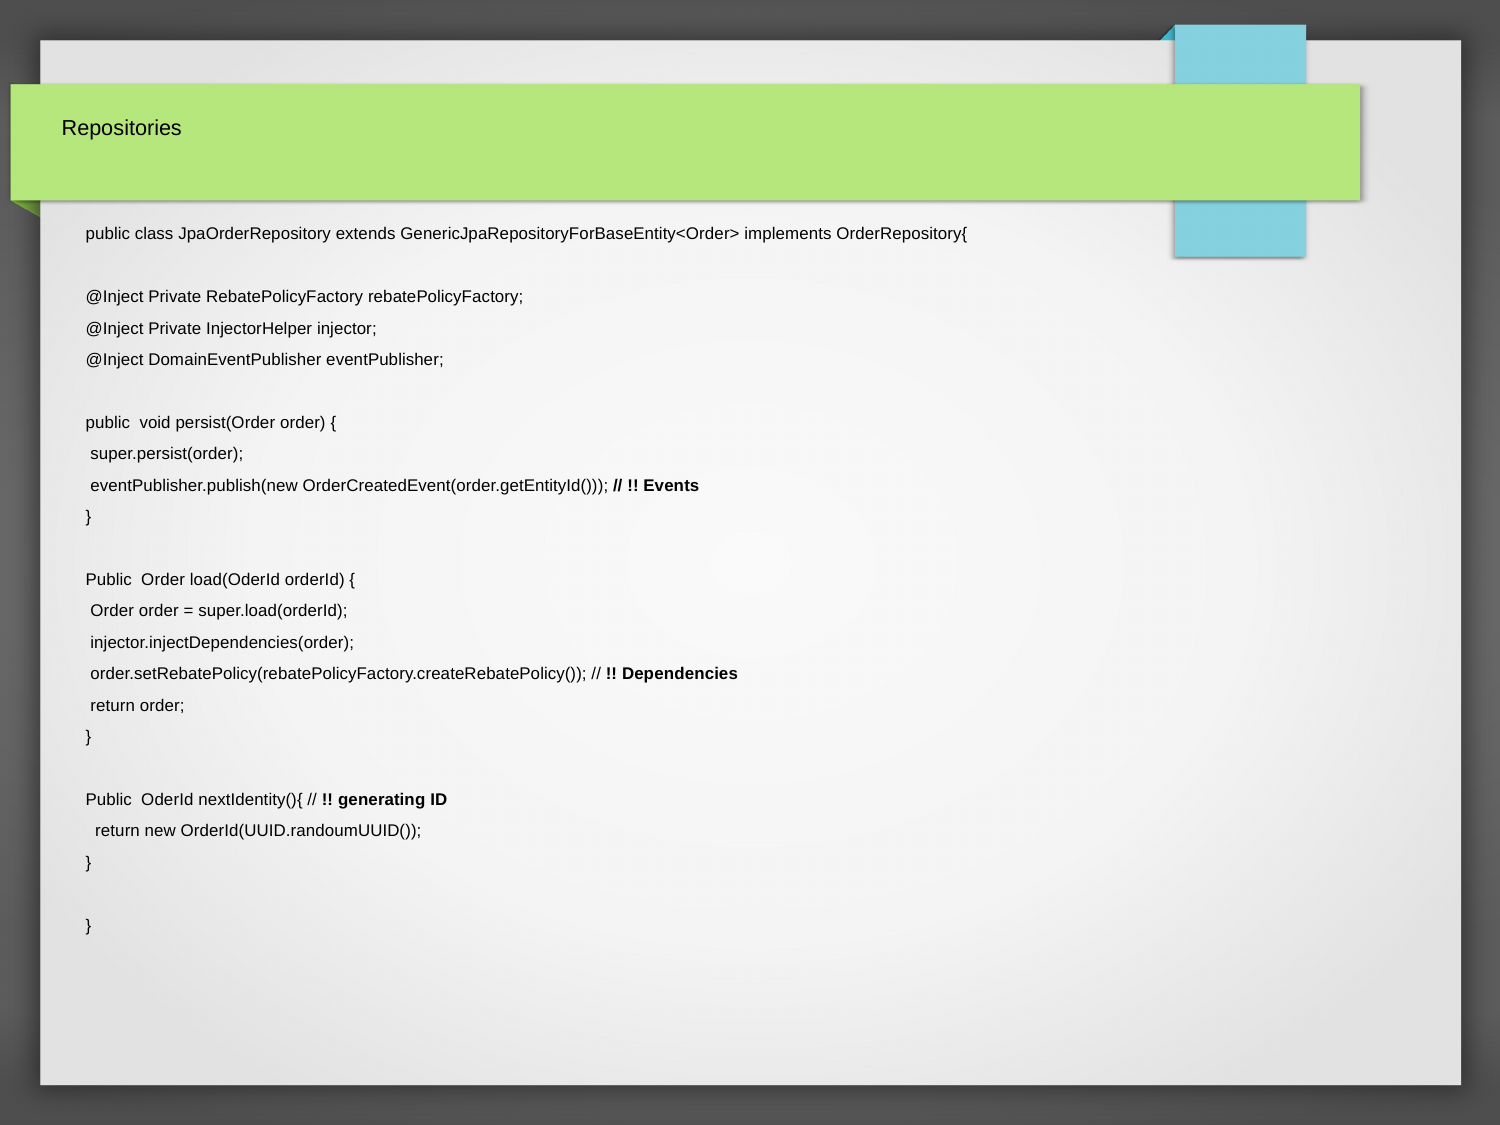

Repositories
public class JpaOrderRepository extends GenericJpaRepositoryForBaseEntity<Order> implements OrderRepository{
@Inject Private RebatePolicyFactory rebatePolicyFactory;
@Inject Private InjectorHelper injector;
@Inject DomainEventPublisher eventPublisher;
public void persist(Order order) {
 super.persist(order);
 eventPublisher.publish(new OrderCreatedEvent(order.getEntityId())); // !! Events
}
Public Order load(OderId orderId) {
 Order order = super.load(orderId);
 injector.injectDependencies(order);
 order.setRebatePolicy(rebatePolicyFactory.createRebatePolicy()); // !! Dependencies
 return order;
}
Public OderId nextIdentity(){ // !! generating ID
 return new OrderId(UUID.randoumUUID());
}
}